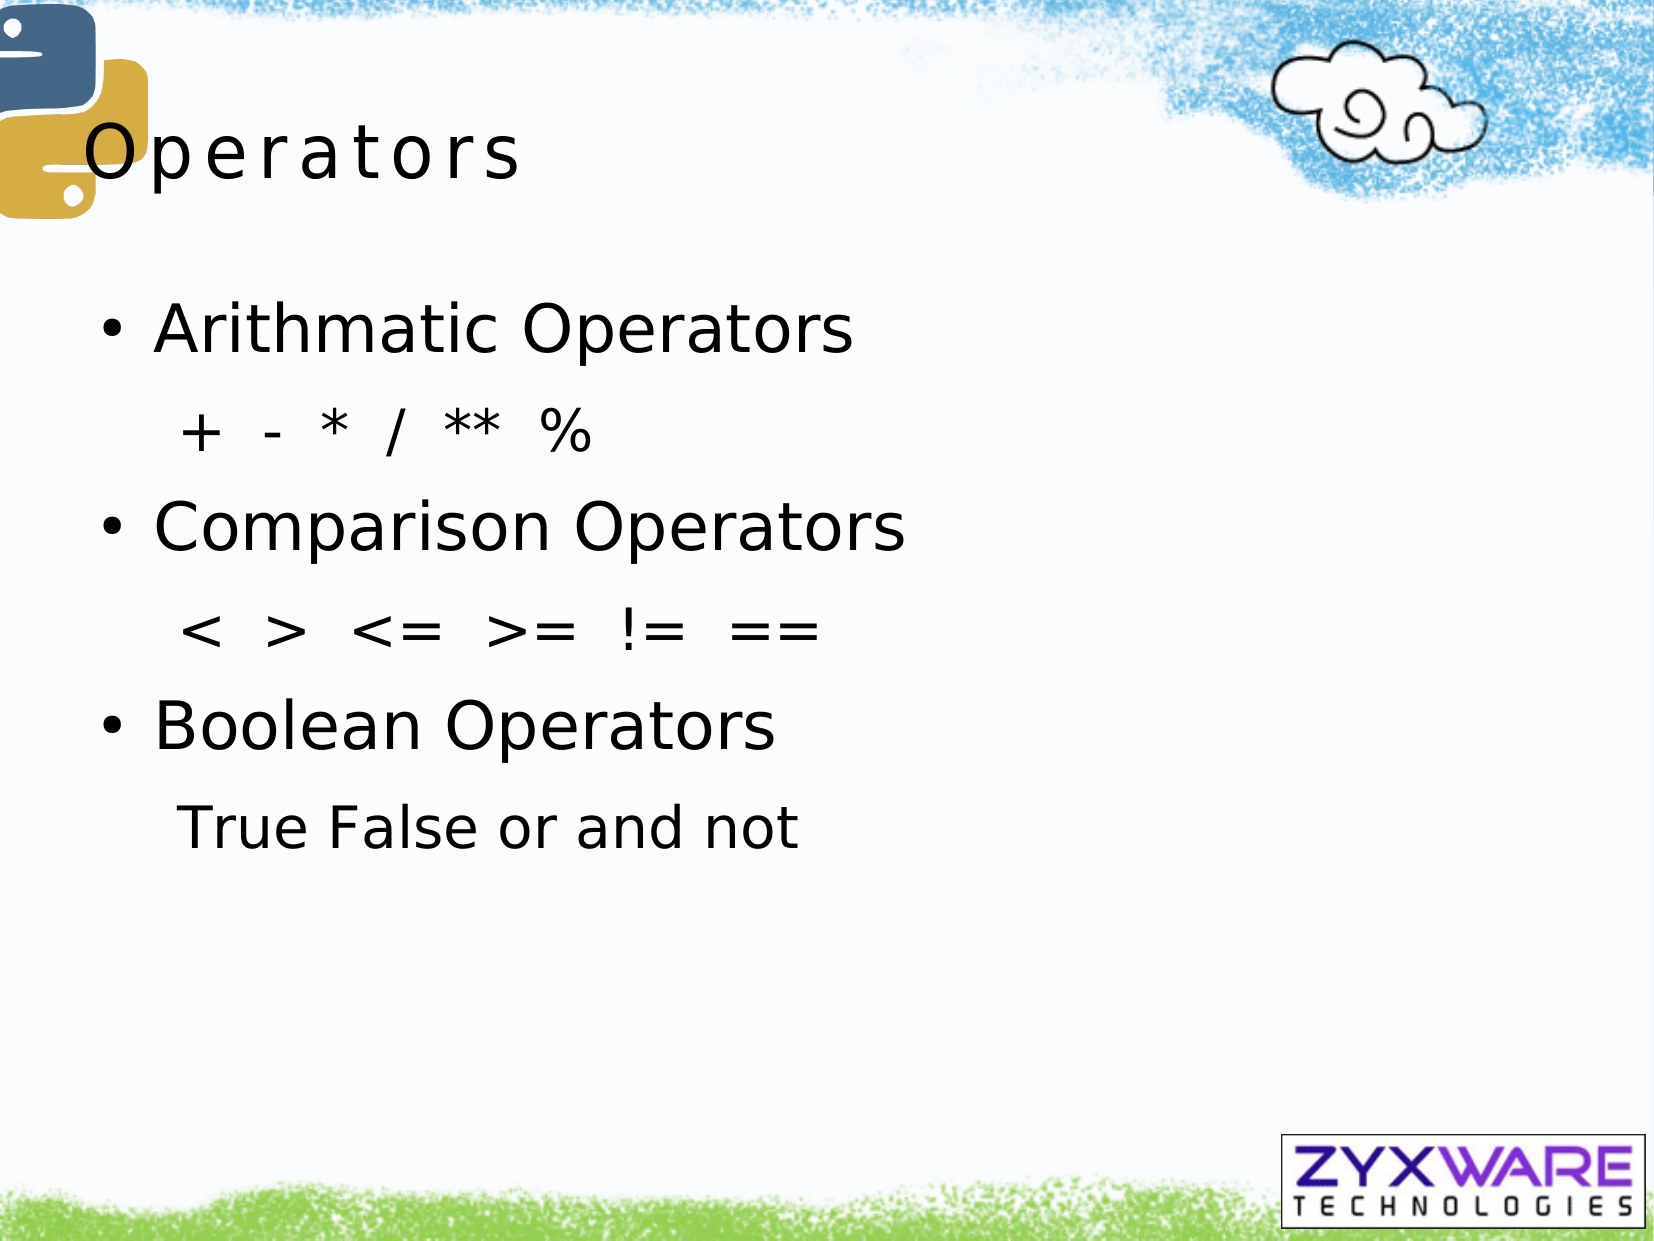

# Operators
Arithmatic Operators
+ - * / ** %
Comparison Operators
< > <= >= != ==
Boolean Operators
True False or and not